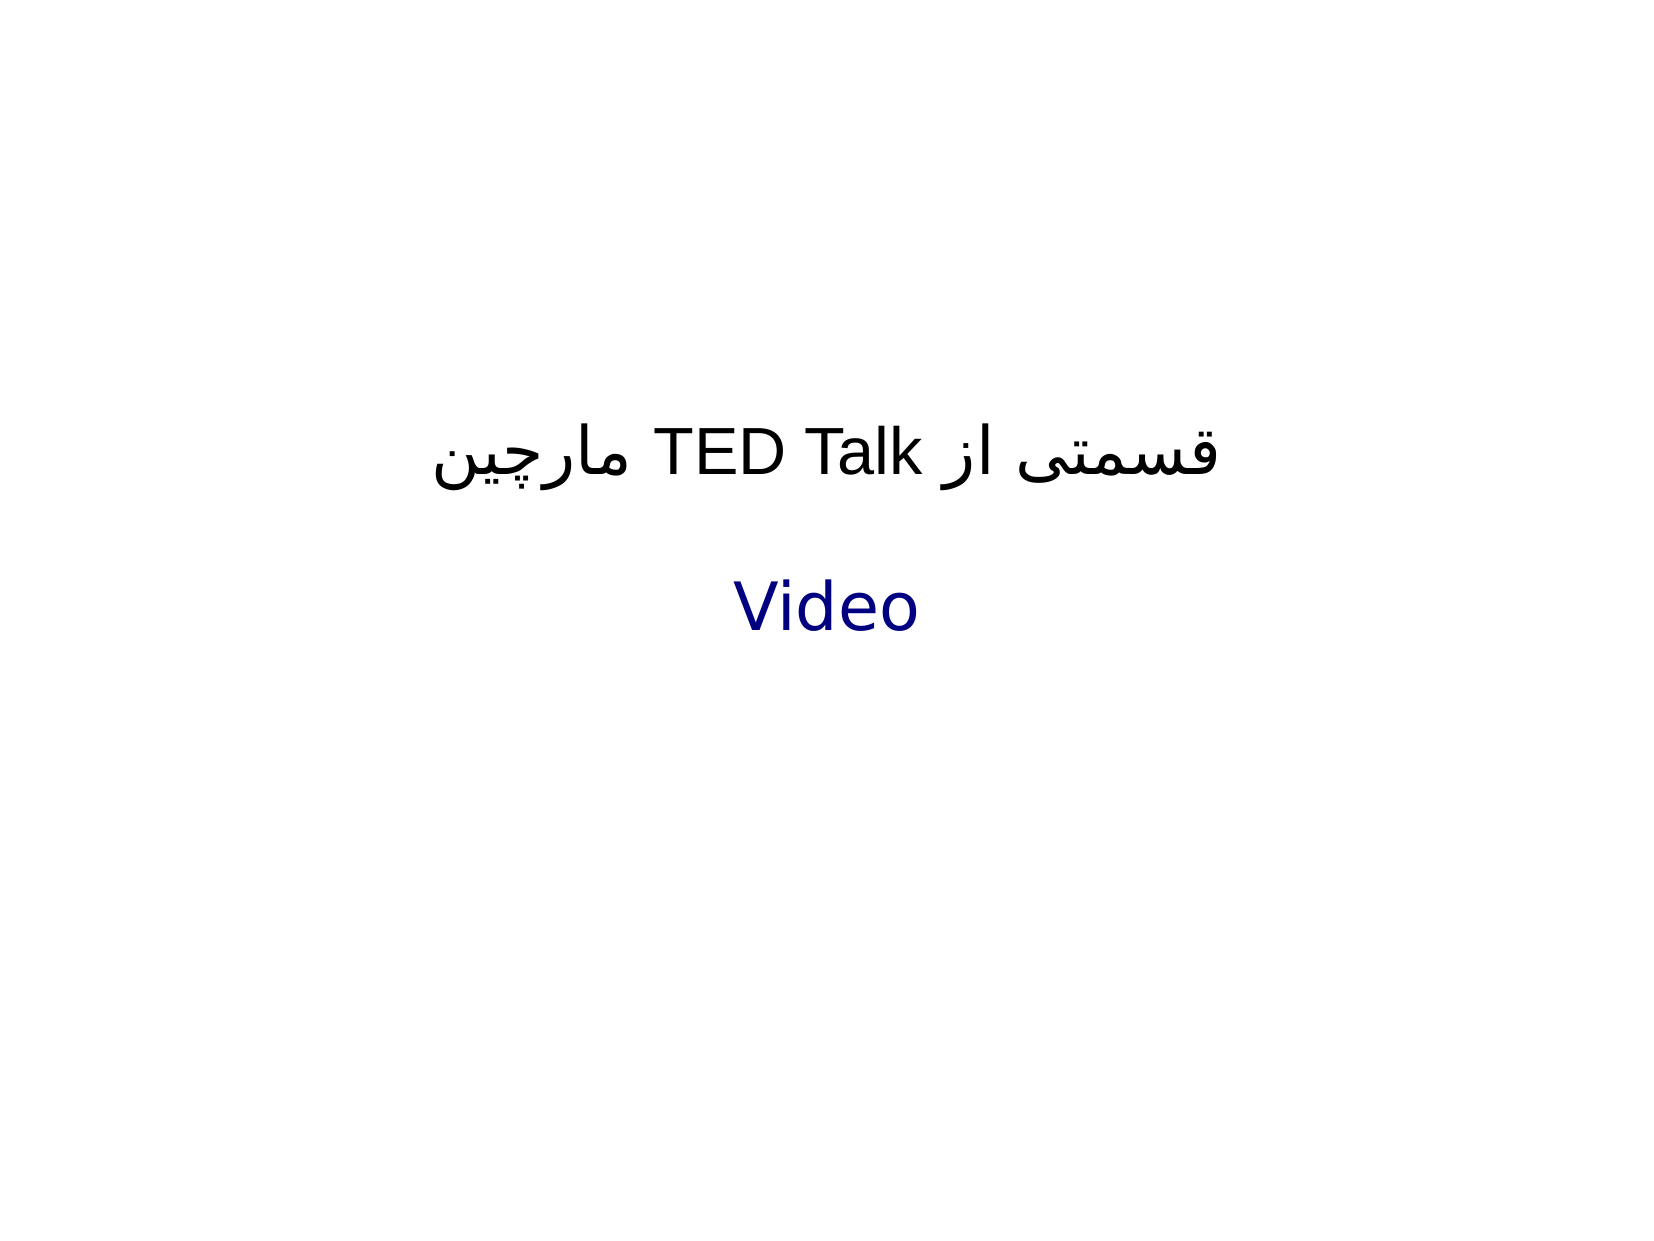

# قسمتی از TED Talk مارچین Video